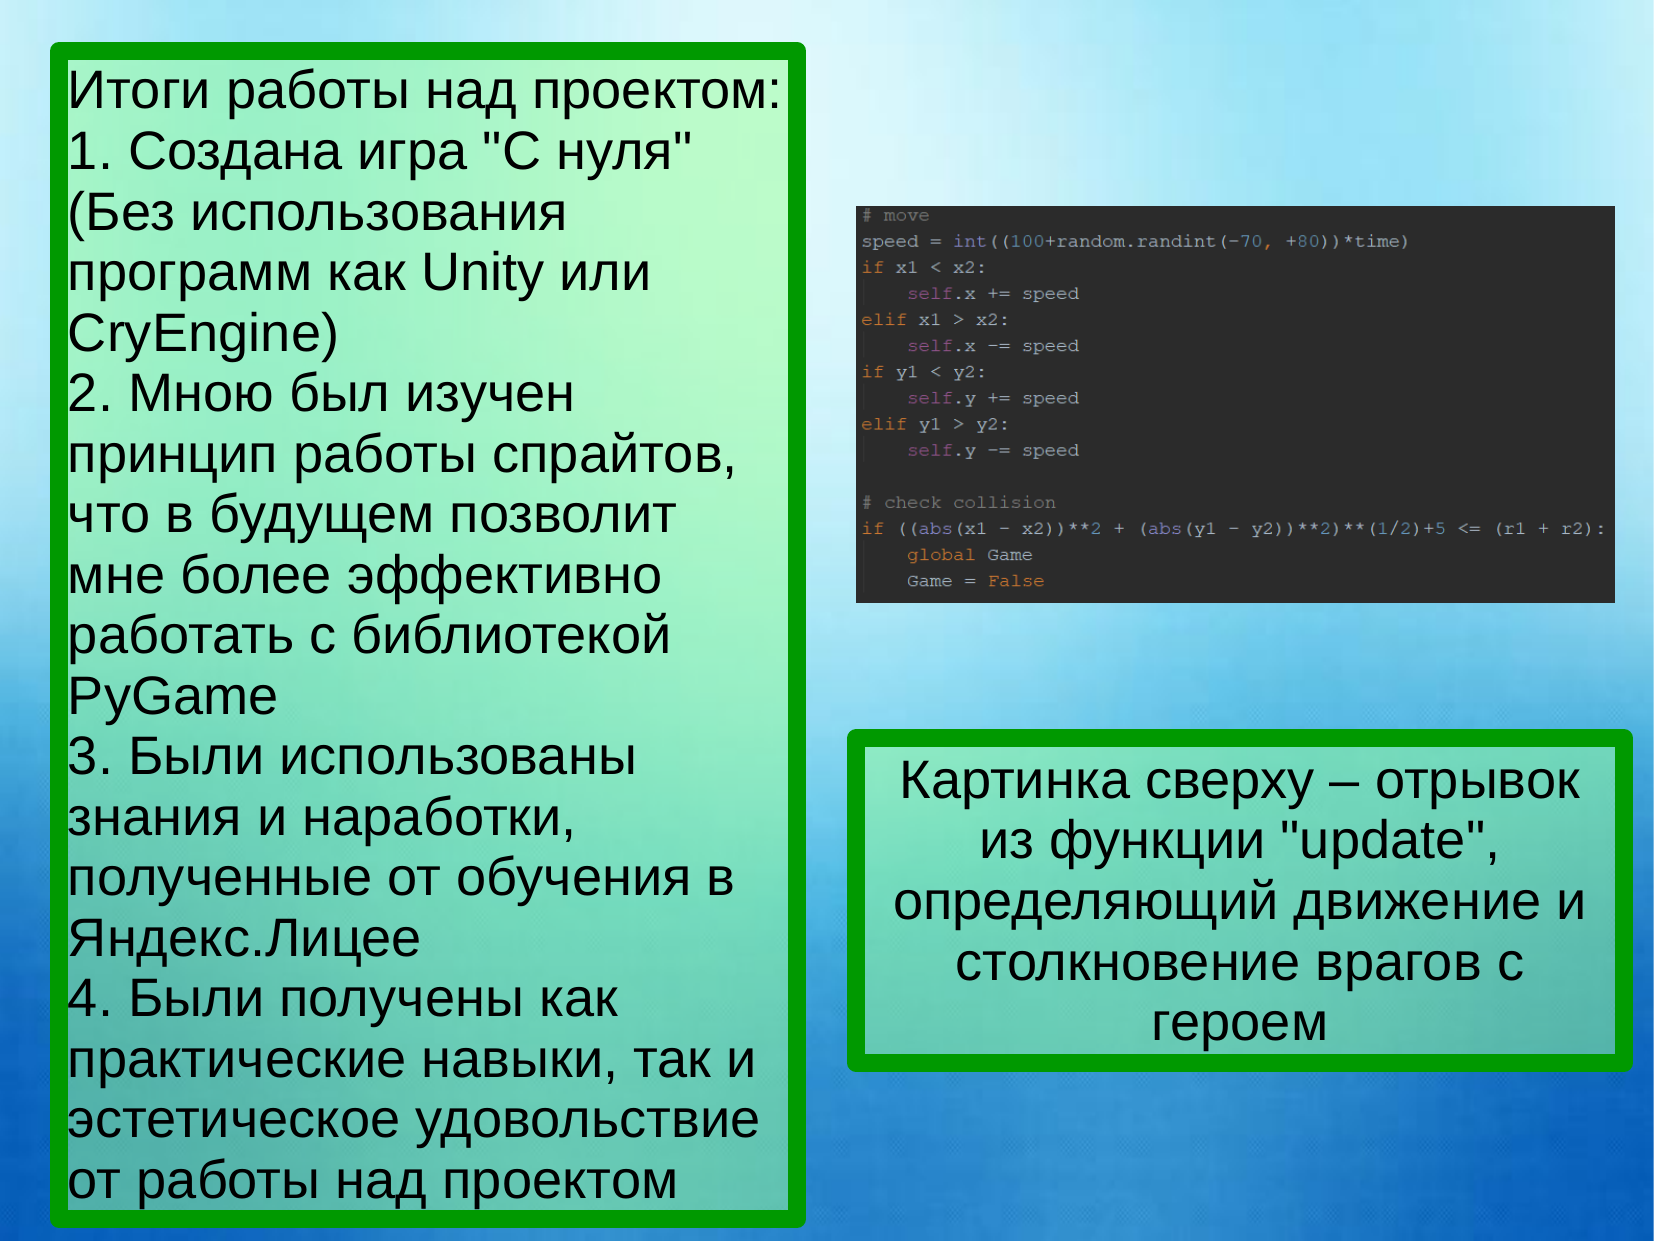

# Итоги работы над проектом: 1. Создана игра "С нуля" (Без использования программ как Unity или CryEngine) 2. Мною был изучен принцип работы спрайтов, что в будущем позволит мне более эффективно работать с библиотекой PyGame 3. Были использованы знания и наработки, полученные от обучения в Яндекс.Лицее 4. Были получены как практические навыки, так и эстетическое удовольствие от работы над проектом
Картинка сверху – отрывок из функции "update", определяющий движение и столкновение врагов с героем